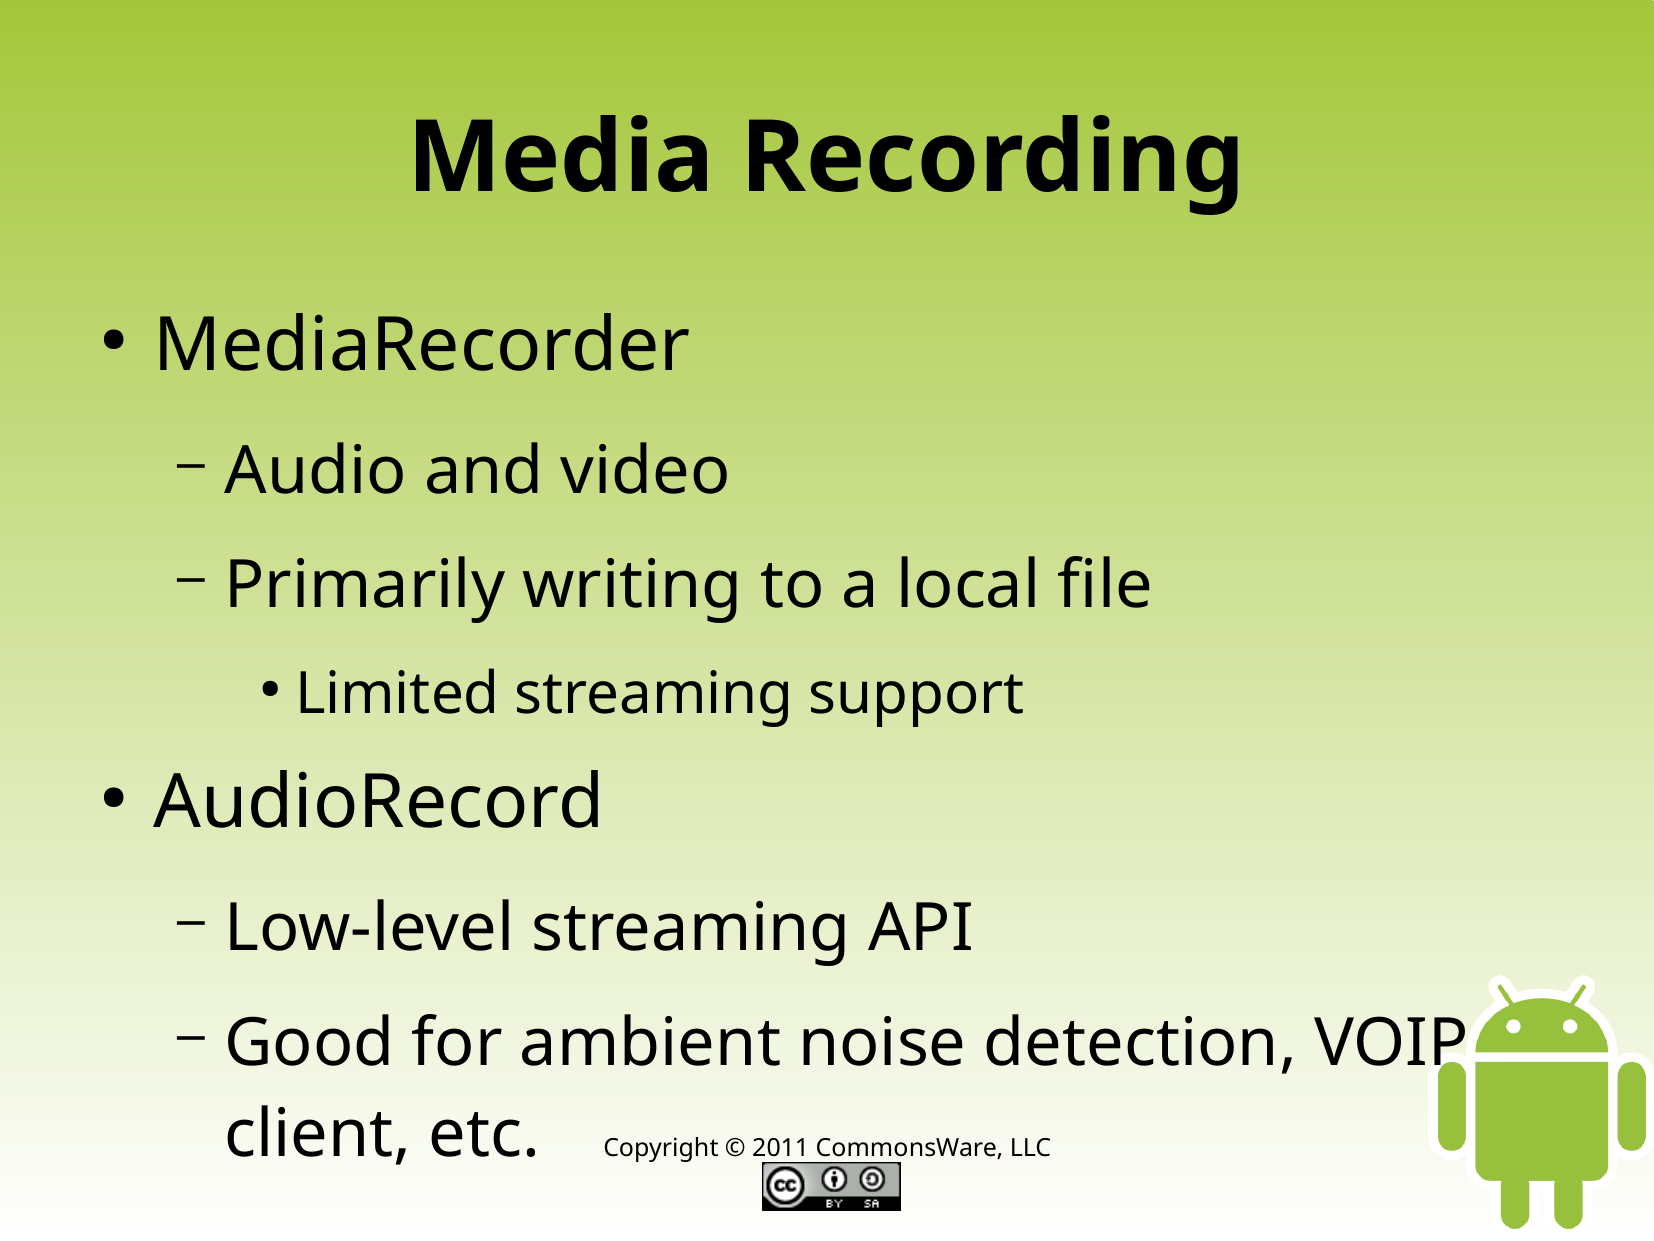

# Media Recording
MediaRecorder
Audio and video
Primarily writing to a local file
Limited streaming support
AudioRecord
Low-level streaming API
Good for ambient noise detection, VOIP
client, etc.